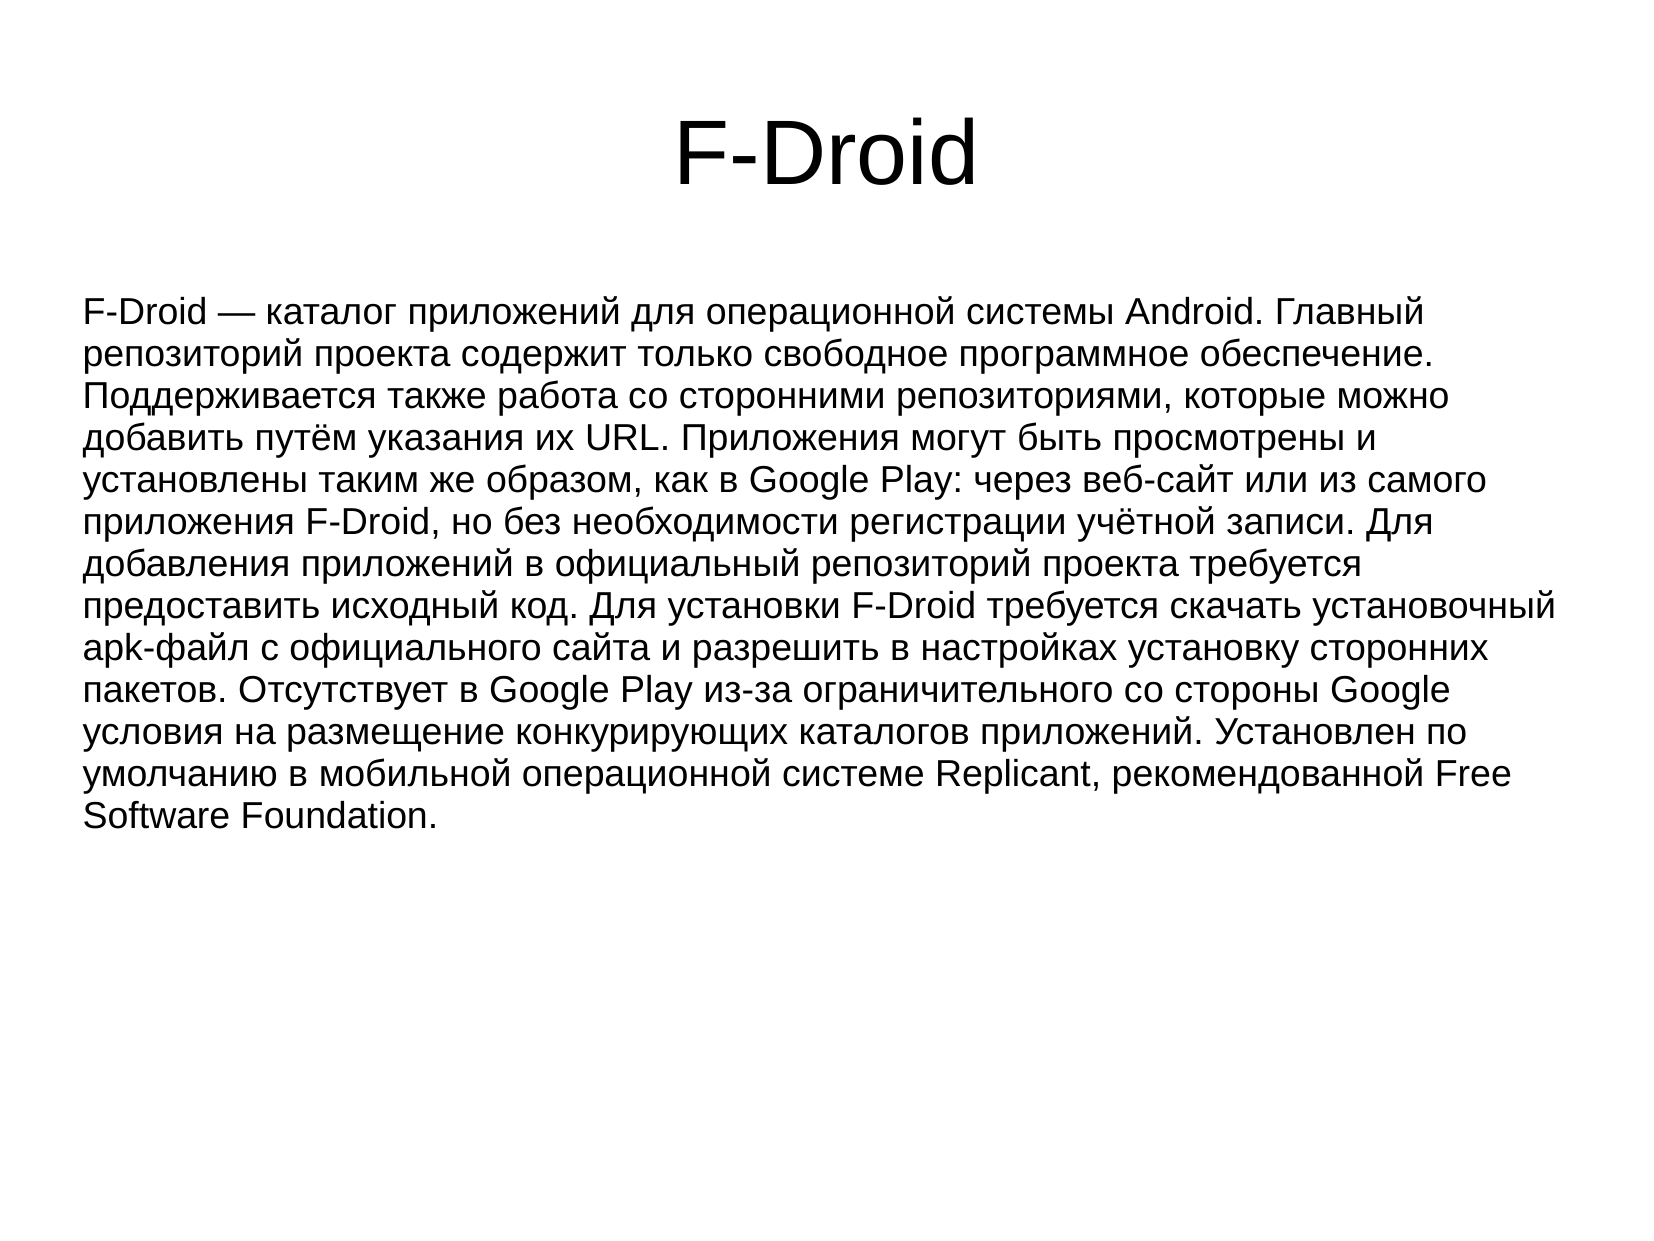

# F-Droid
F-Droid — каталог приложений для операционной системы Android. Главный репозиторий проекта содержит только свободное программное обеспечение. Поддерживается также работа со сторонними репозиториями, которые можно добавить путём указания их URL. Приложения могут быть просмотрены и установлены таким же образом, как в Google Play: через веб-сайт или из самого приложения F-Droid, но без необходимости регистрации учётной записи. Для добавления приложений в официальный репозиторий проекта требуется предоставить исходный код. Для установки F-Droid требуется скачать установочный apk-файл с официального сайта и разрешить в настройках установку сторонних пакетов. Отсутствует в Google Play из-за ограничительного со стороны Google условия на размещение конкурирующих каталогов приложений. Установлен по умолчанию в мобильной операционной системе Replicant, рекомендованной Free Software Foundation.